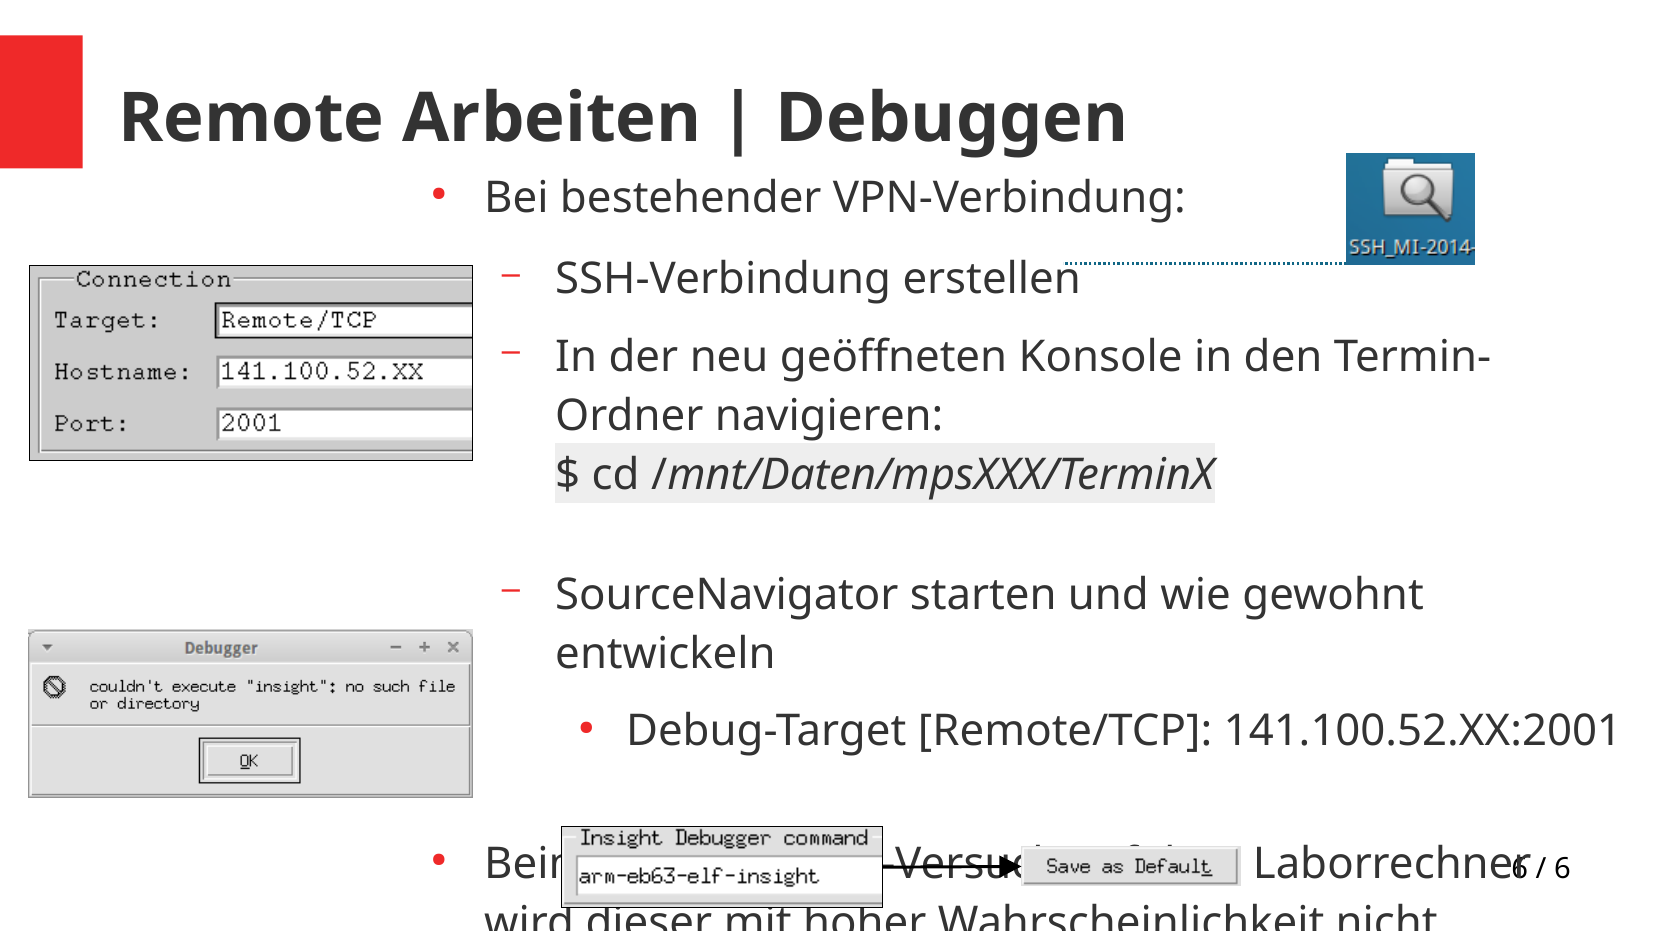

# Remote Arbeiten | Debuggen
Bei bestehender VPN-Verbindung:
SSH-Verbindung erstellen
In der neu geöffneten Konsole in den Termin-Ordner navigieren:
$ cd /mnt/Daten/mpsXXX/TerminX
SourceNavigator starten und wie gewohnt entwickeln
Debug-Target [Remote/TCP]: 141.100.52.XX:2001
Beim ersten Debug-Versuch auf dem Laborrechner wird dieser mit hoher Wahrscheinlichkeit nicht gelingen.
Hierzu im Symbols-Fenster (indem alle Dateien gelistet sind) auf File → Project Preferences → Karteireiter „Others“ → „Insight Debugger command“ zu Folgendem ändern:
6